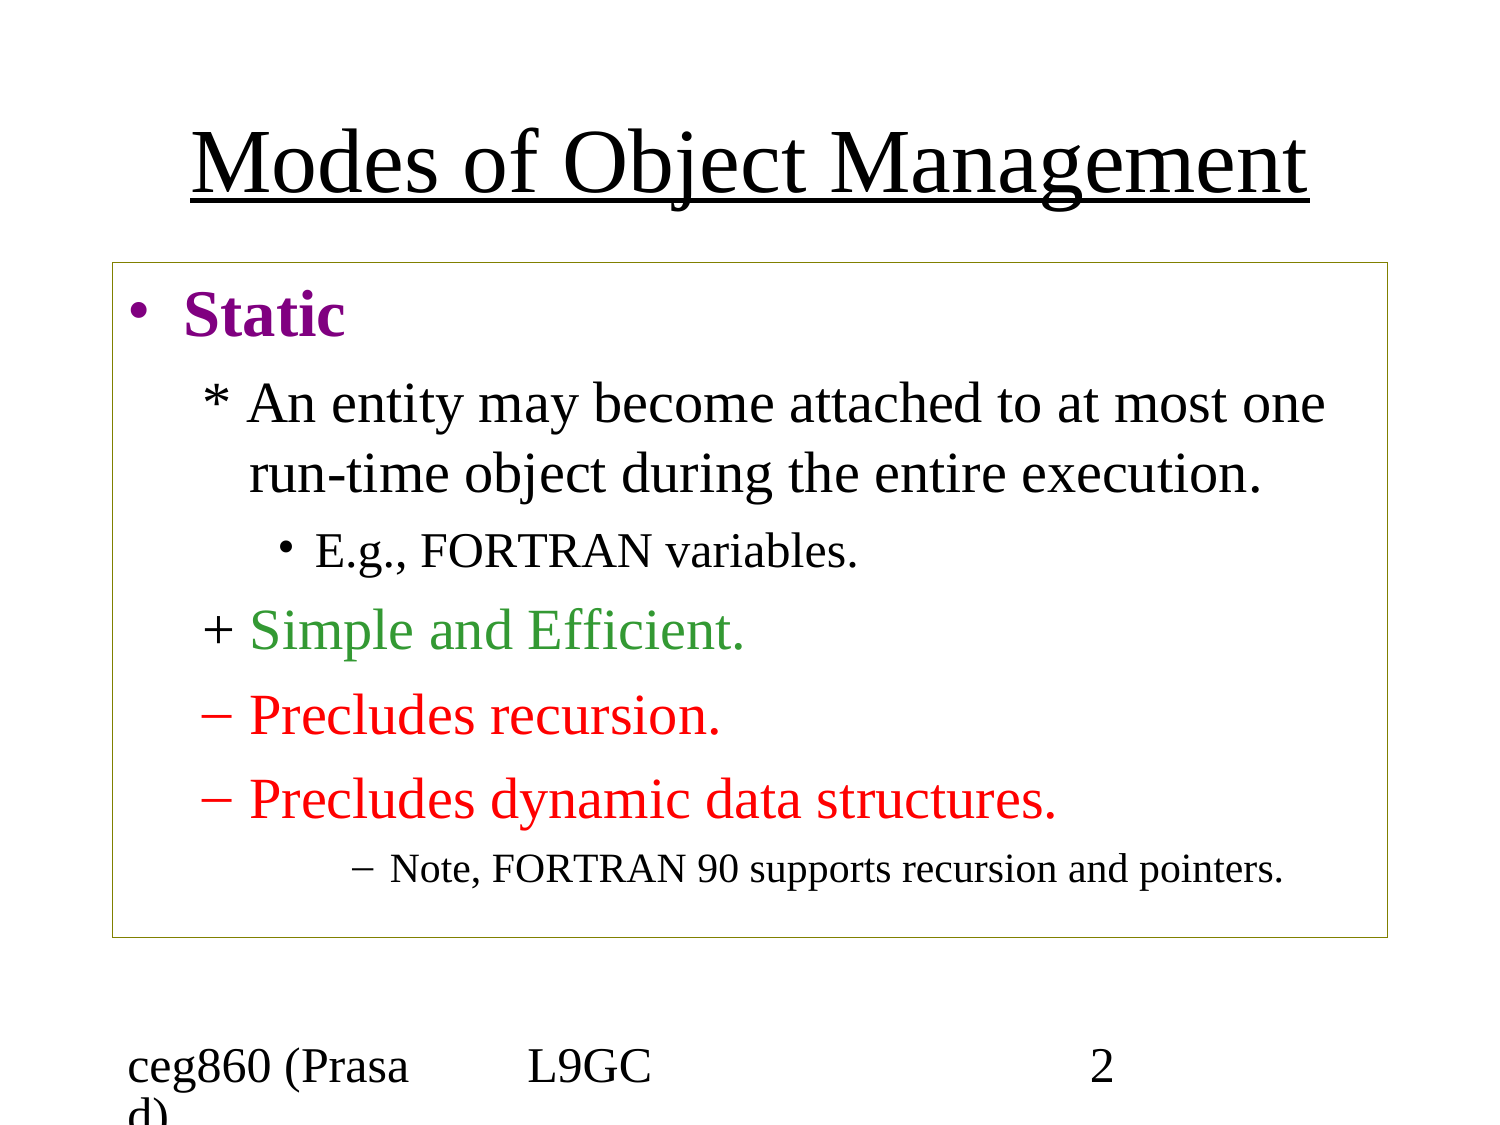

# Modes of Object Management
Static
* An entity may become attached to at most one run-time object during the entire execution.
E.g., FORTRAN variables.
+ Simple and Efficient.
Precludes recursion.
Precludes dynamic data structures.
Note, FORTRAN 90 supports recursion and pointers.
ceg860 (Prasad)
L9GC
2